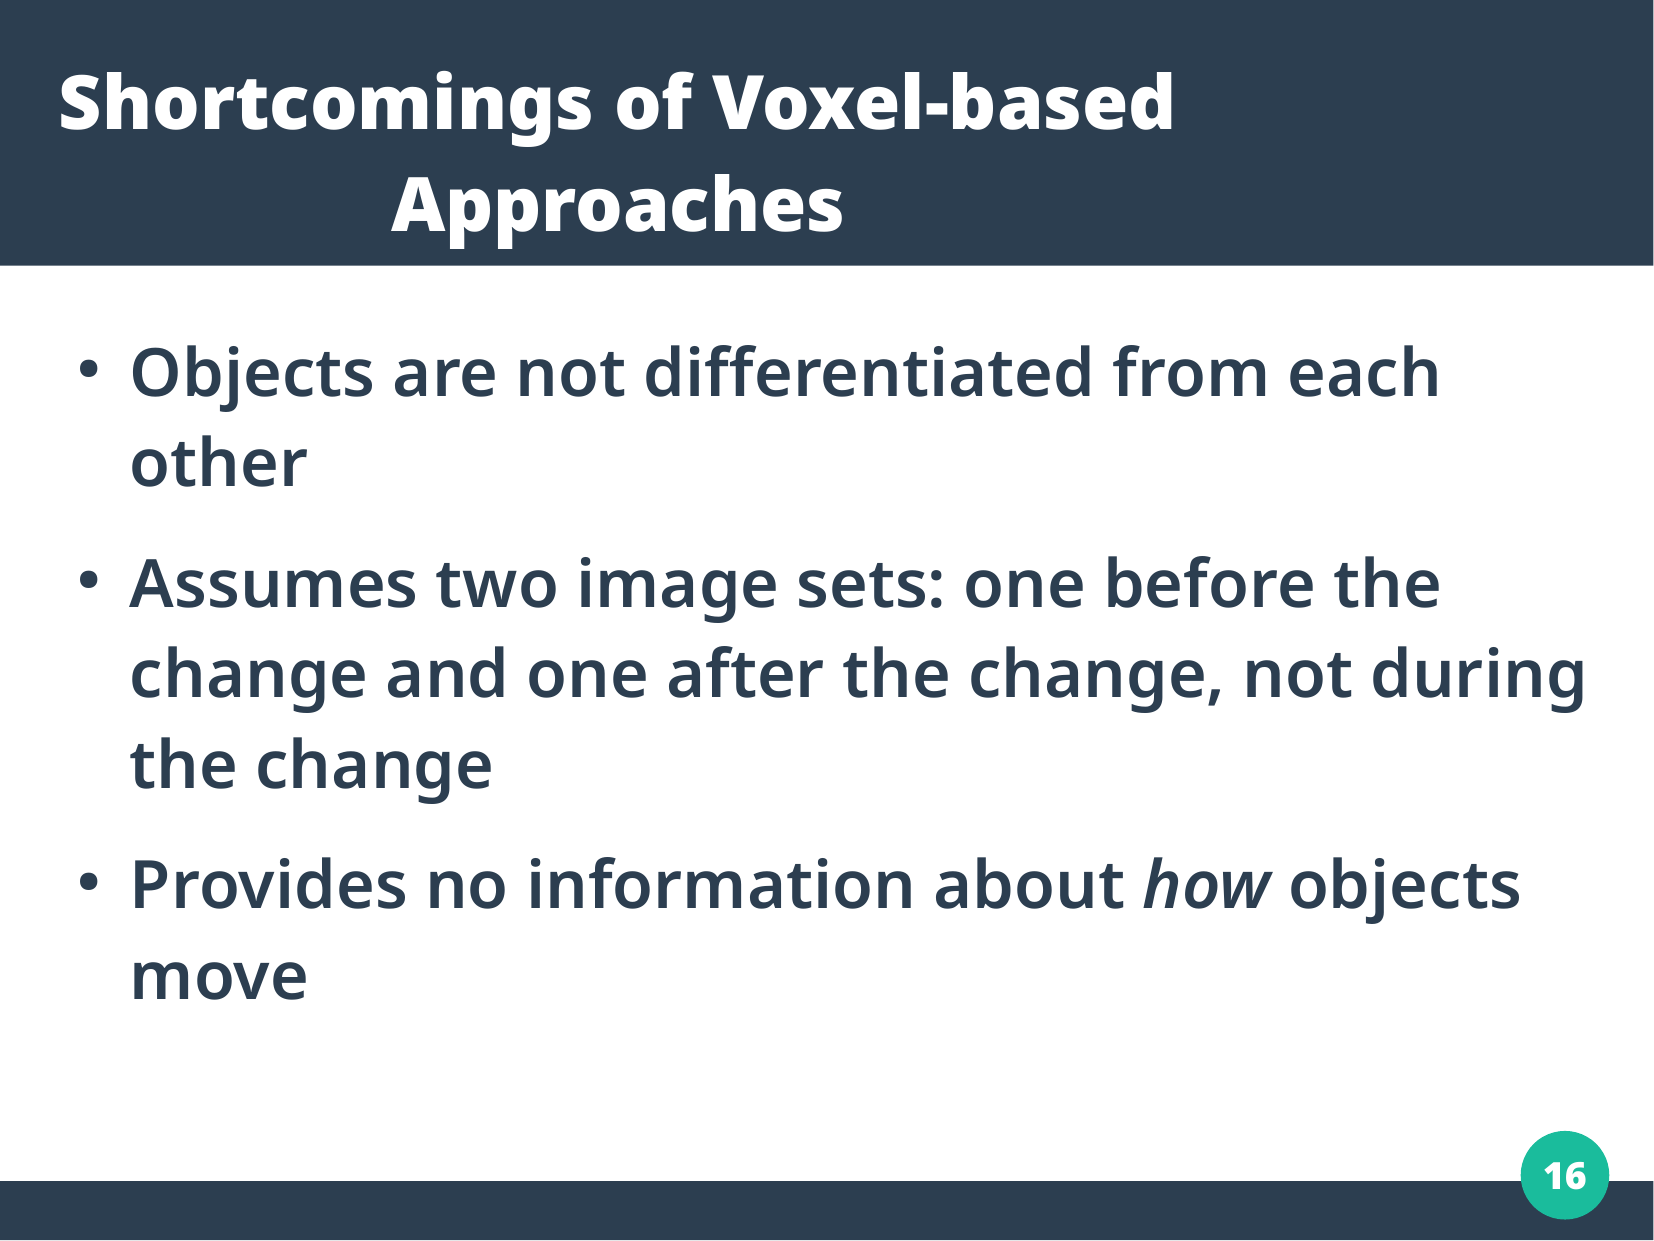

# Shortcomings of Voxel-based Approaches
Objects are not differentiated from each other
Assumes two image sets: one before the change and one after the change, not during the change
Provides no information about how objects move
16